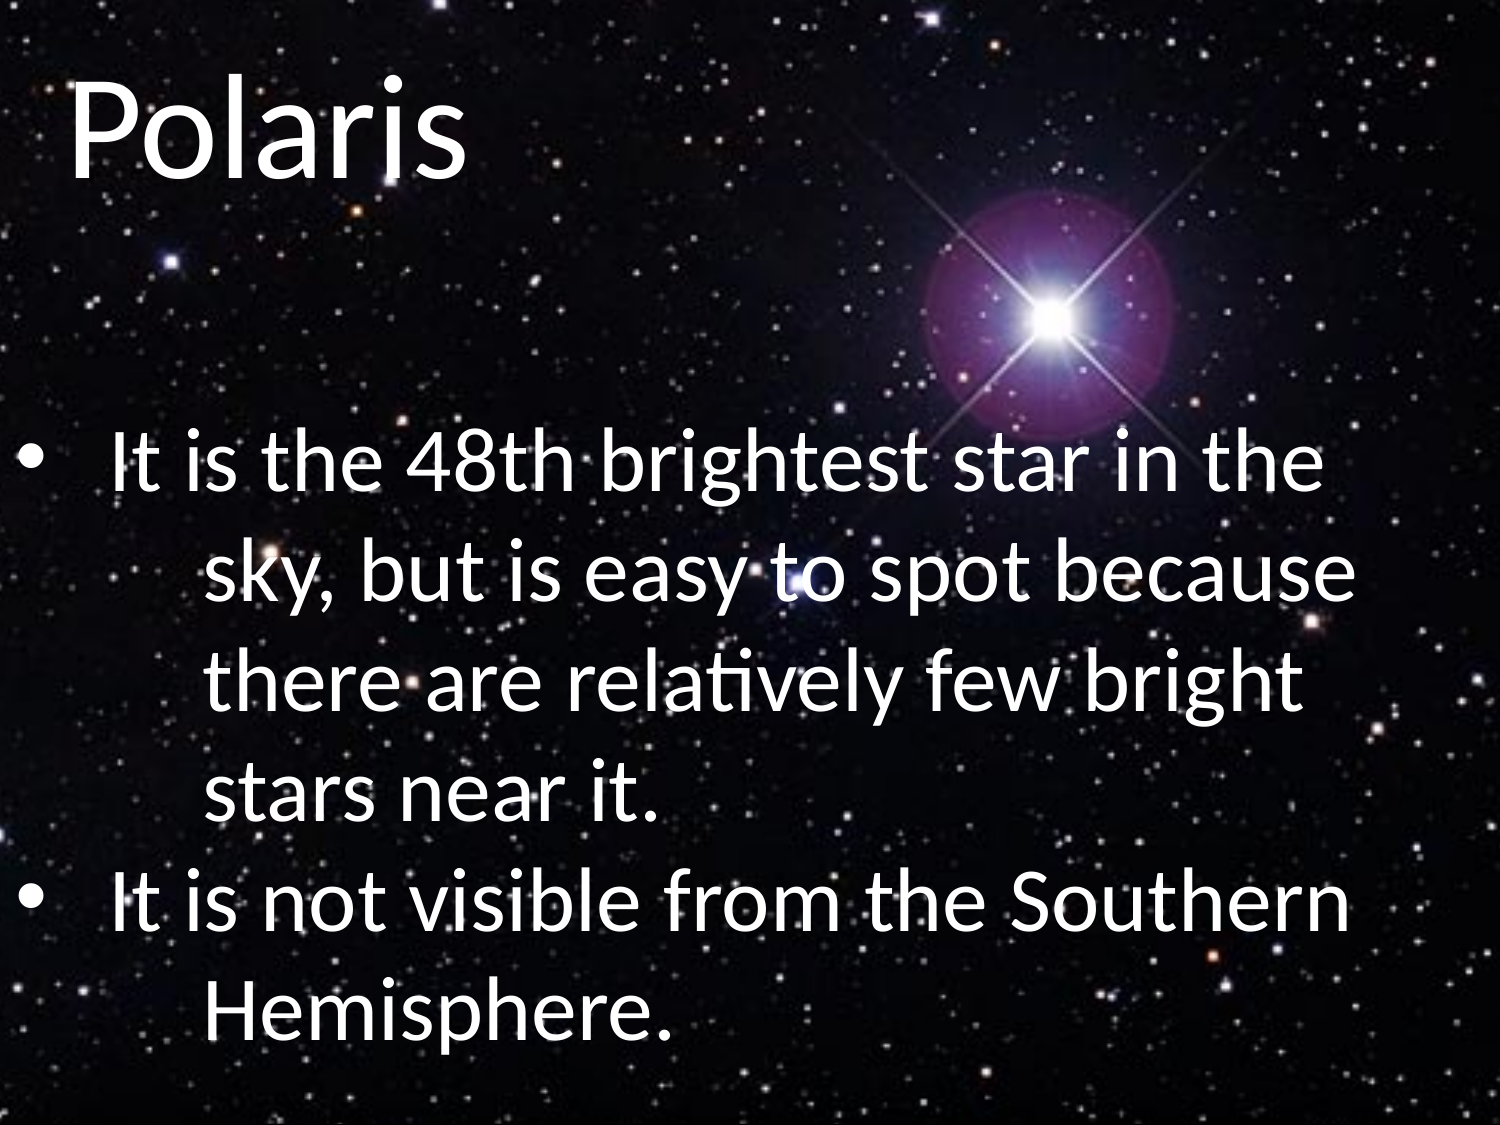

Polaris
It is the 48th brightest star in the sky, but is easy to spot because there are relatively few bright stars near it.
It is not visible from the Southern Hemisphere.